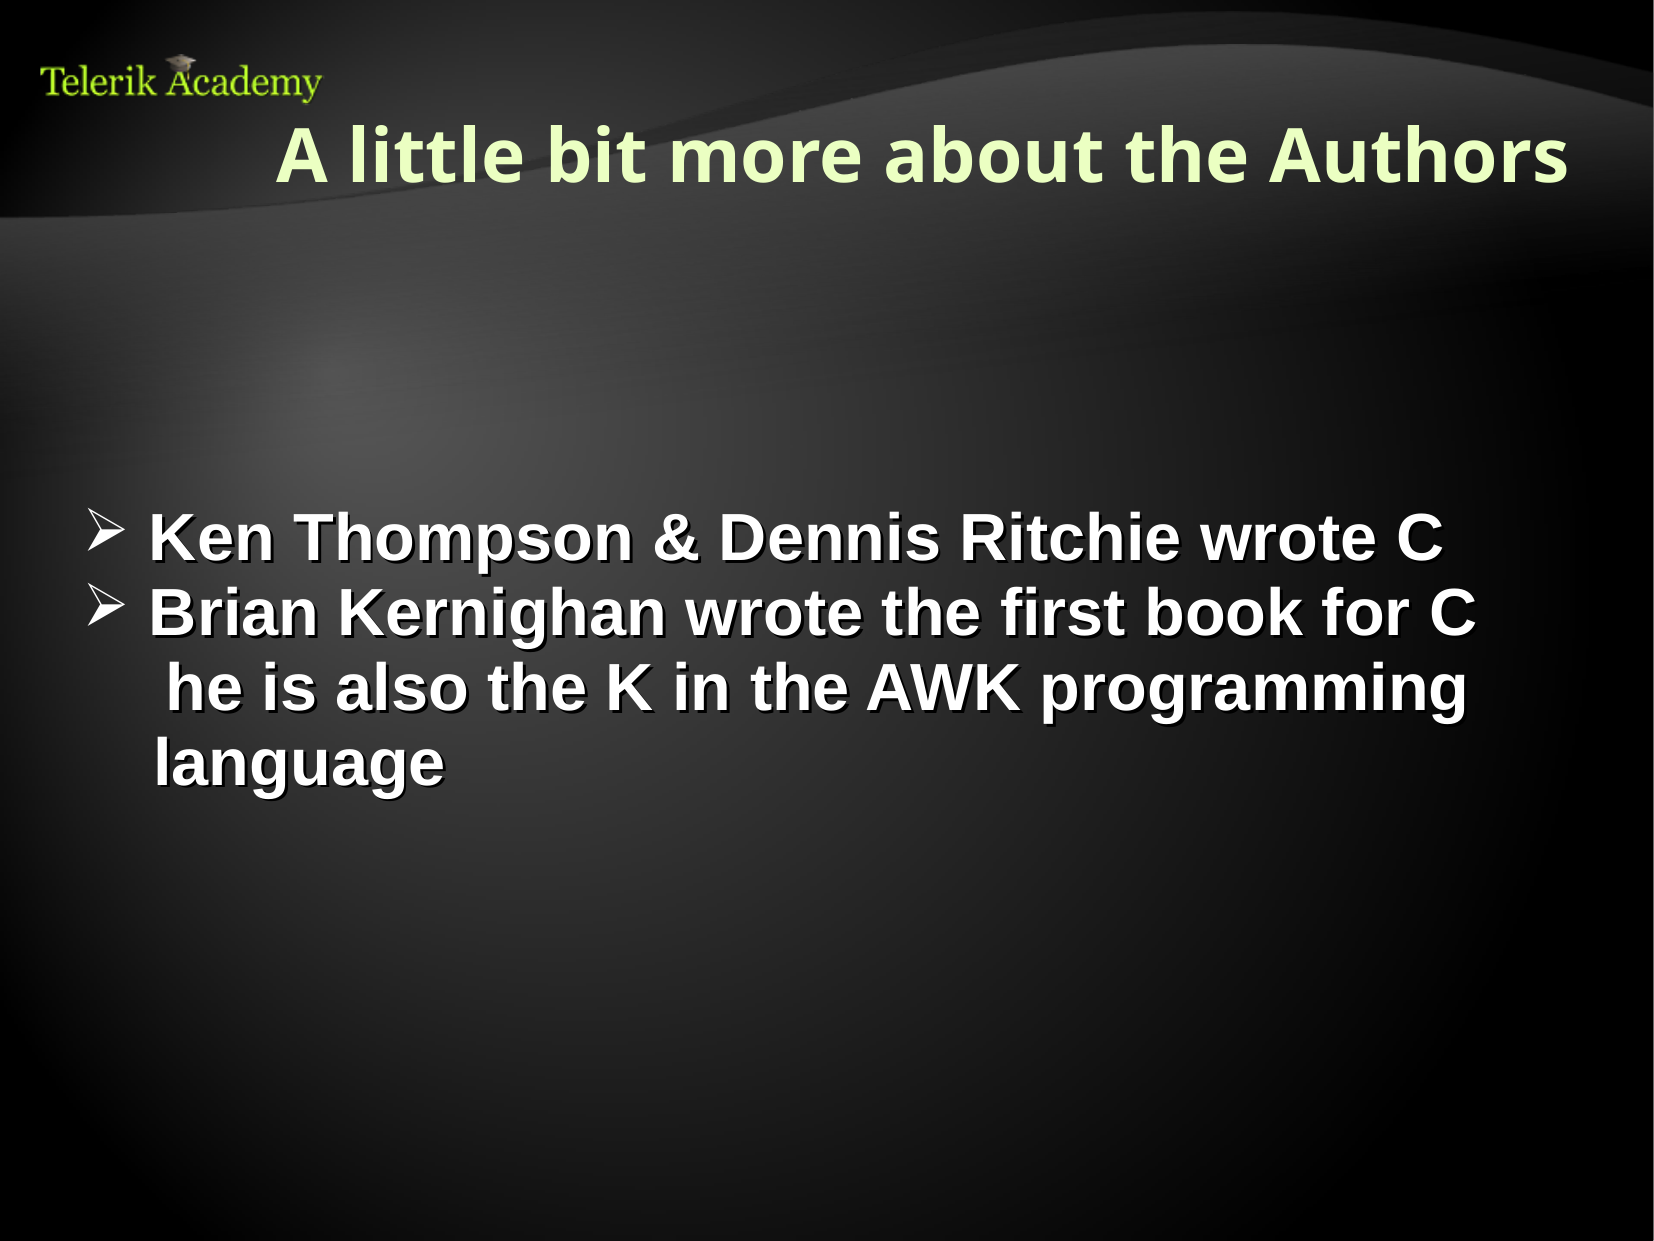

A little bit more about the Authors
# Ken Thompson & Dennis Ritchie wrote C
 Brian Kernighan wrote the first book for C
he is also the K in the AWK programming language